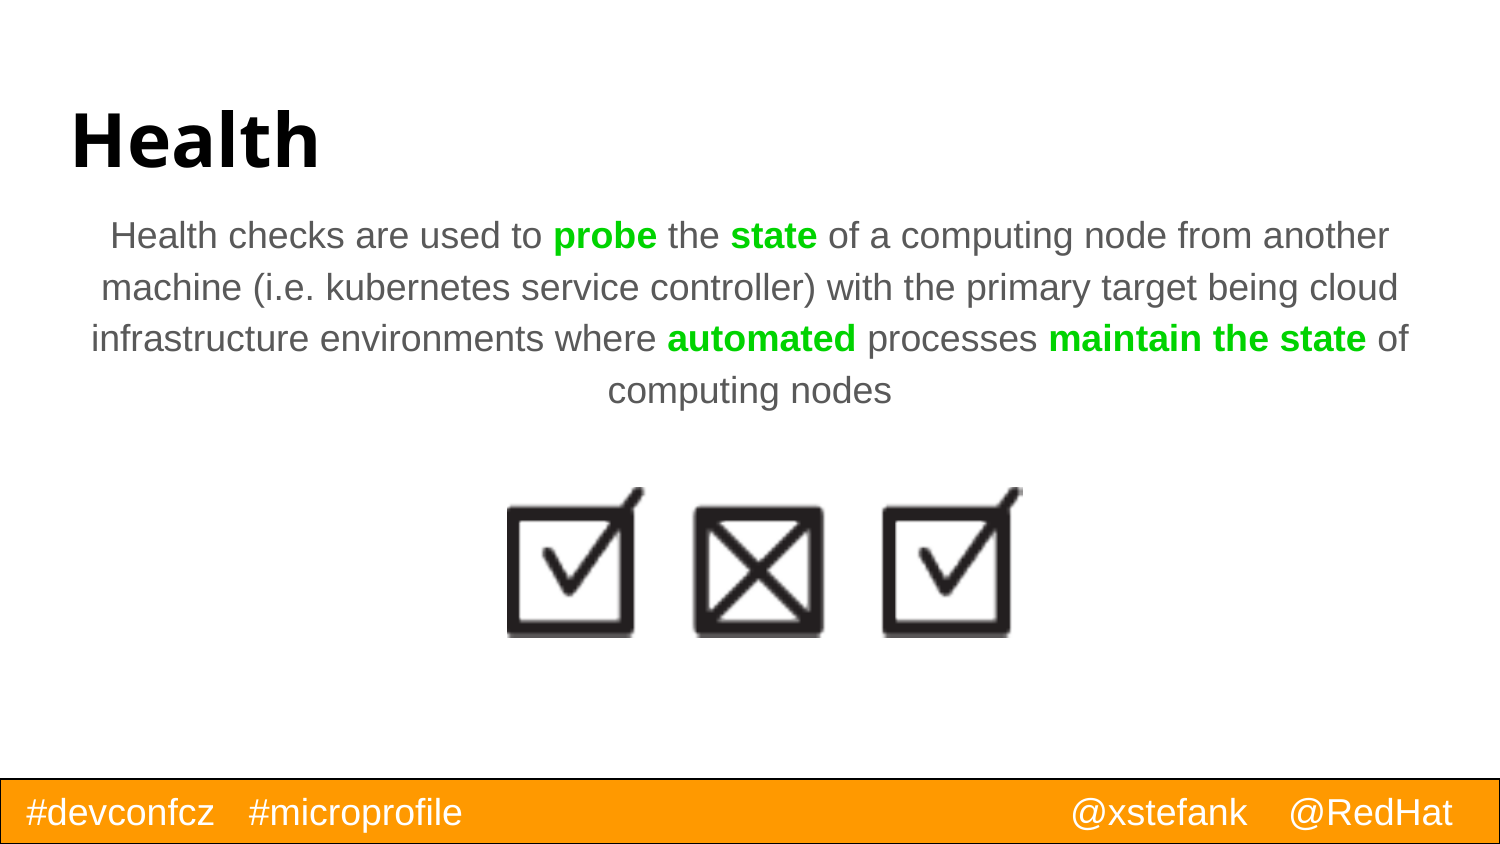

# Health
Health checks are used to probe the state of a computing node from another machine (i.e. kubernetes service controller) with the primary target being cloud infrastructure environments where automated processes maintain the state of computing nodes